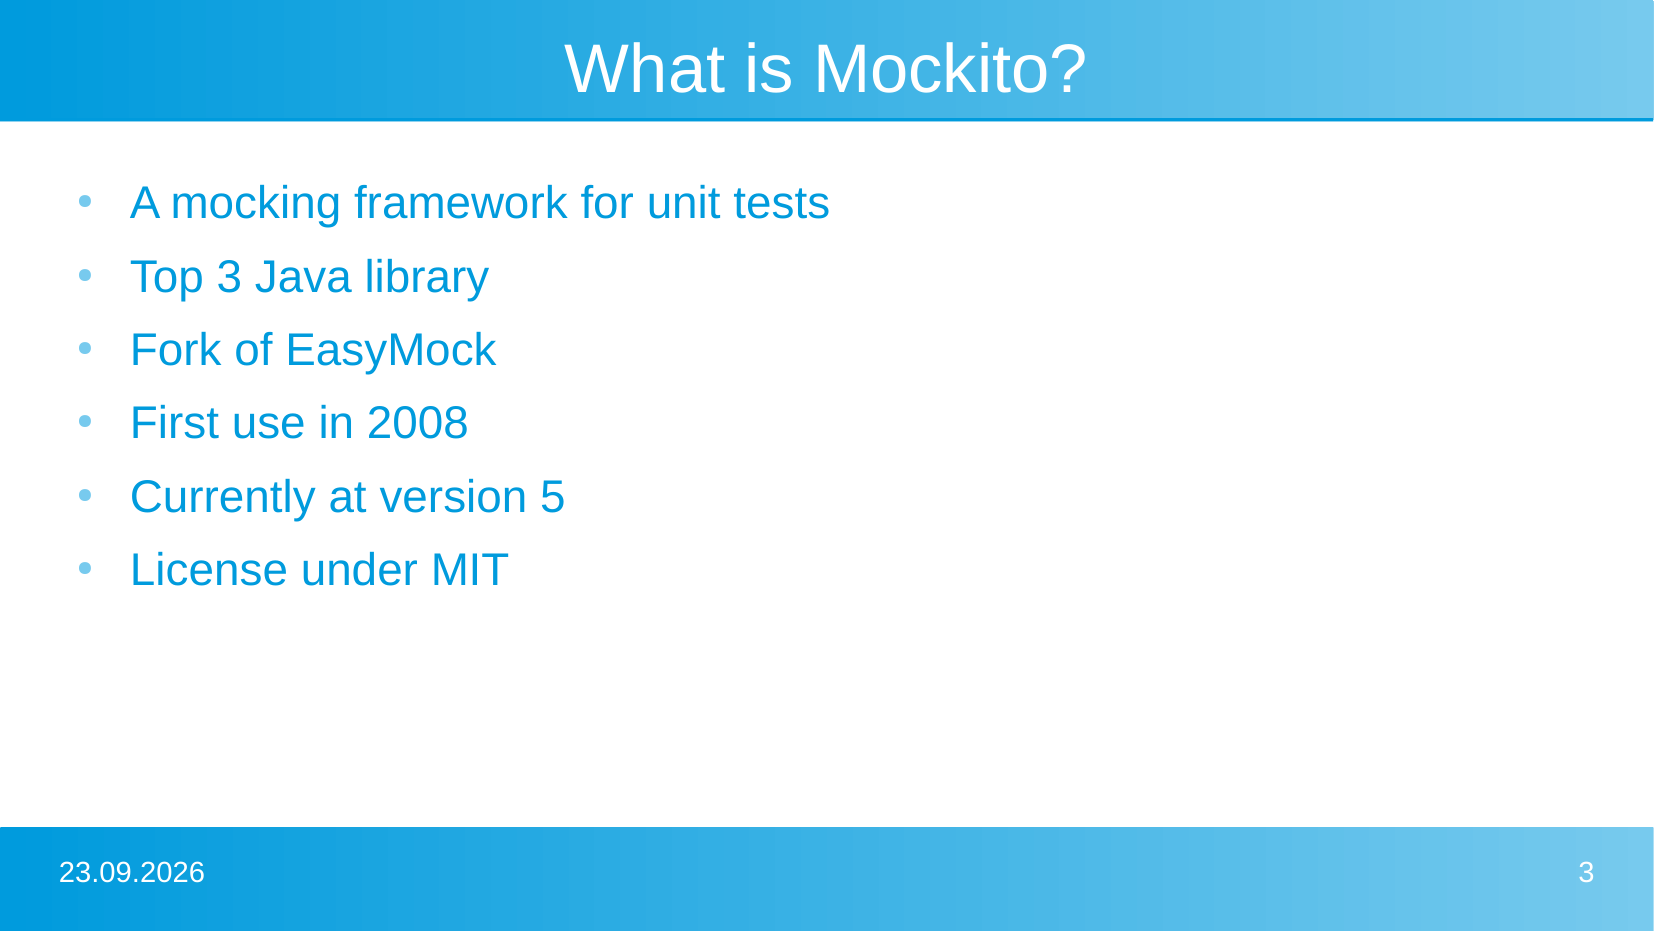

# What is Mockito?
A mocking framework for unit tests
Top 3 Java library
Fork of EasyMock
First use in 2008
Currently at version 5
License under MIT
3